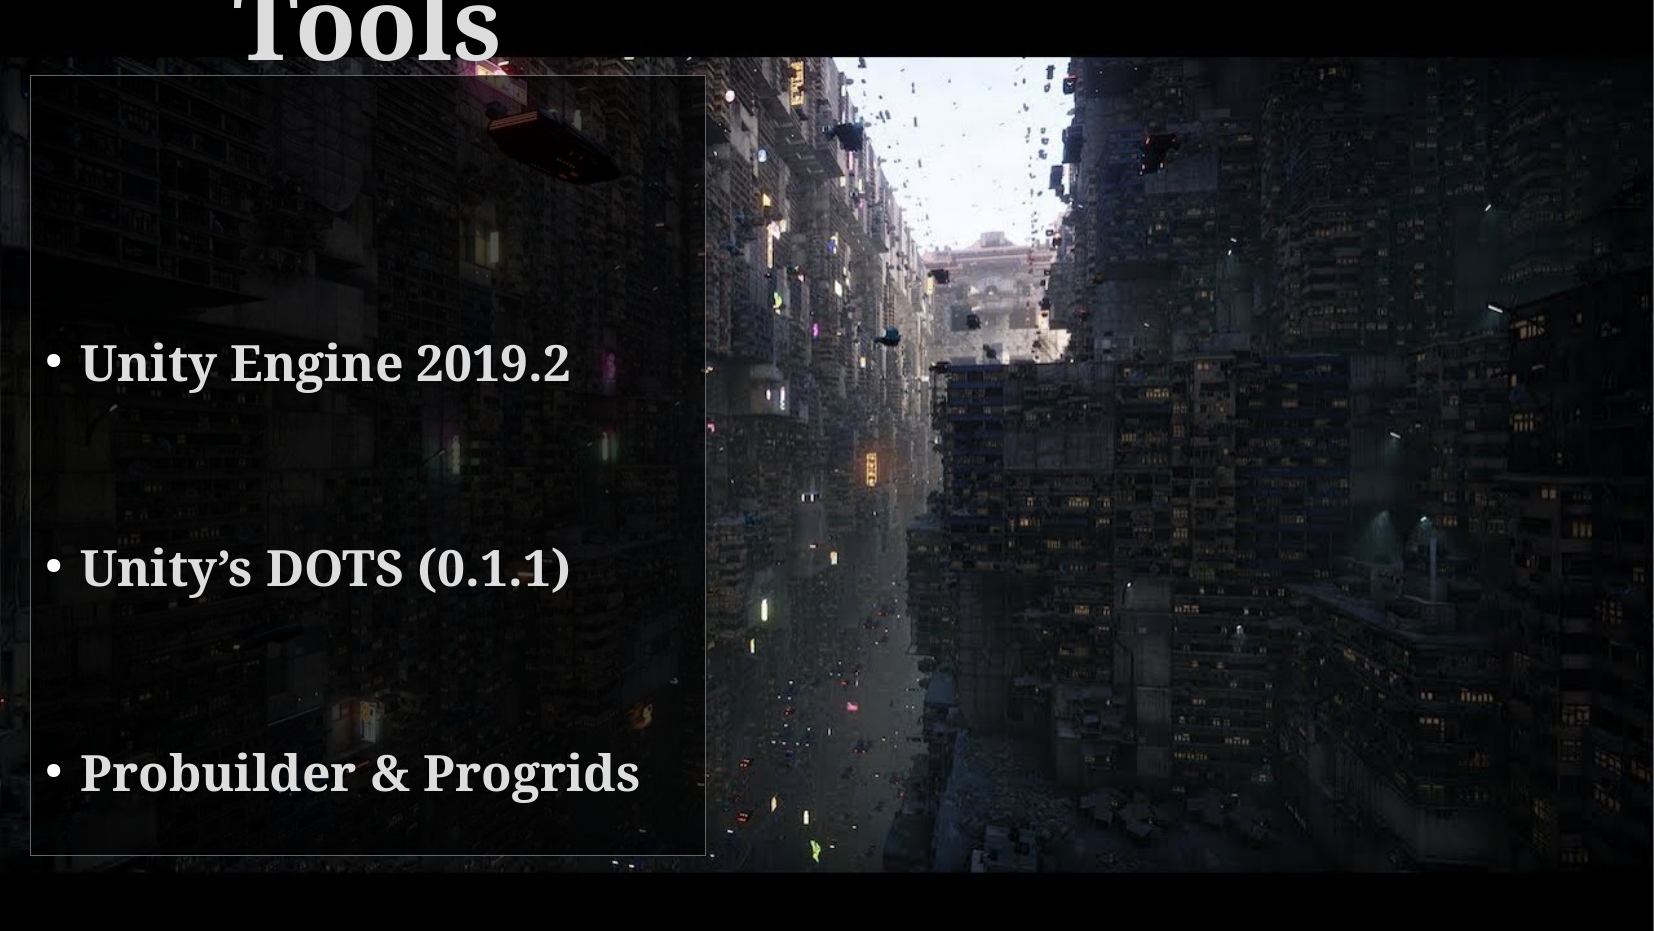

Tools
Unity Engine 2019.2
Unity’s DOTS (0.1.1)
Probuilder & Progrids